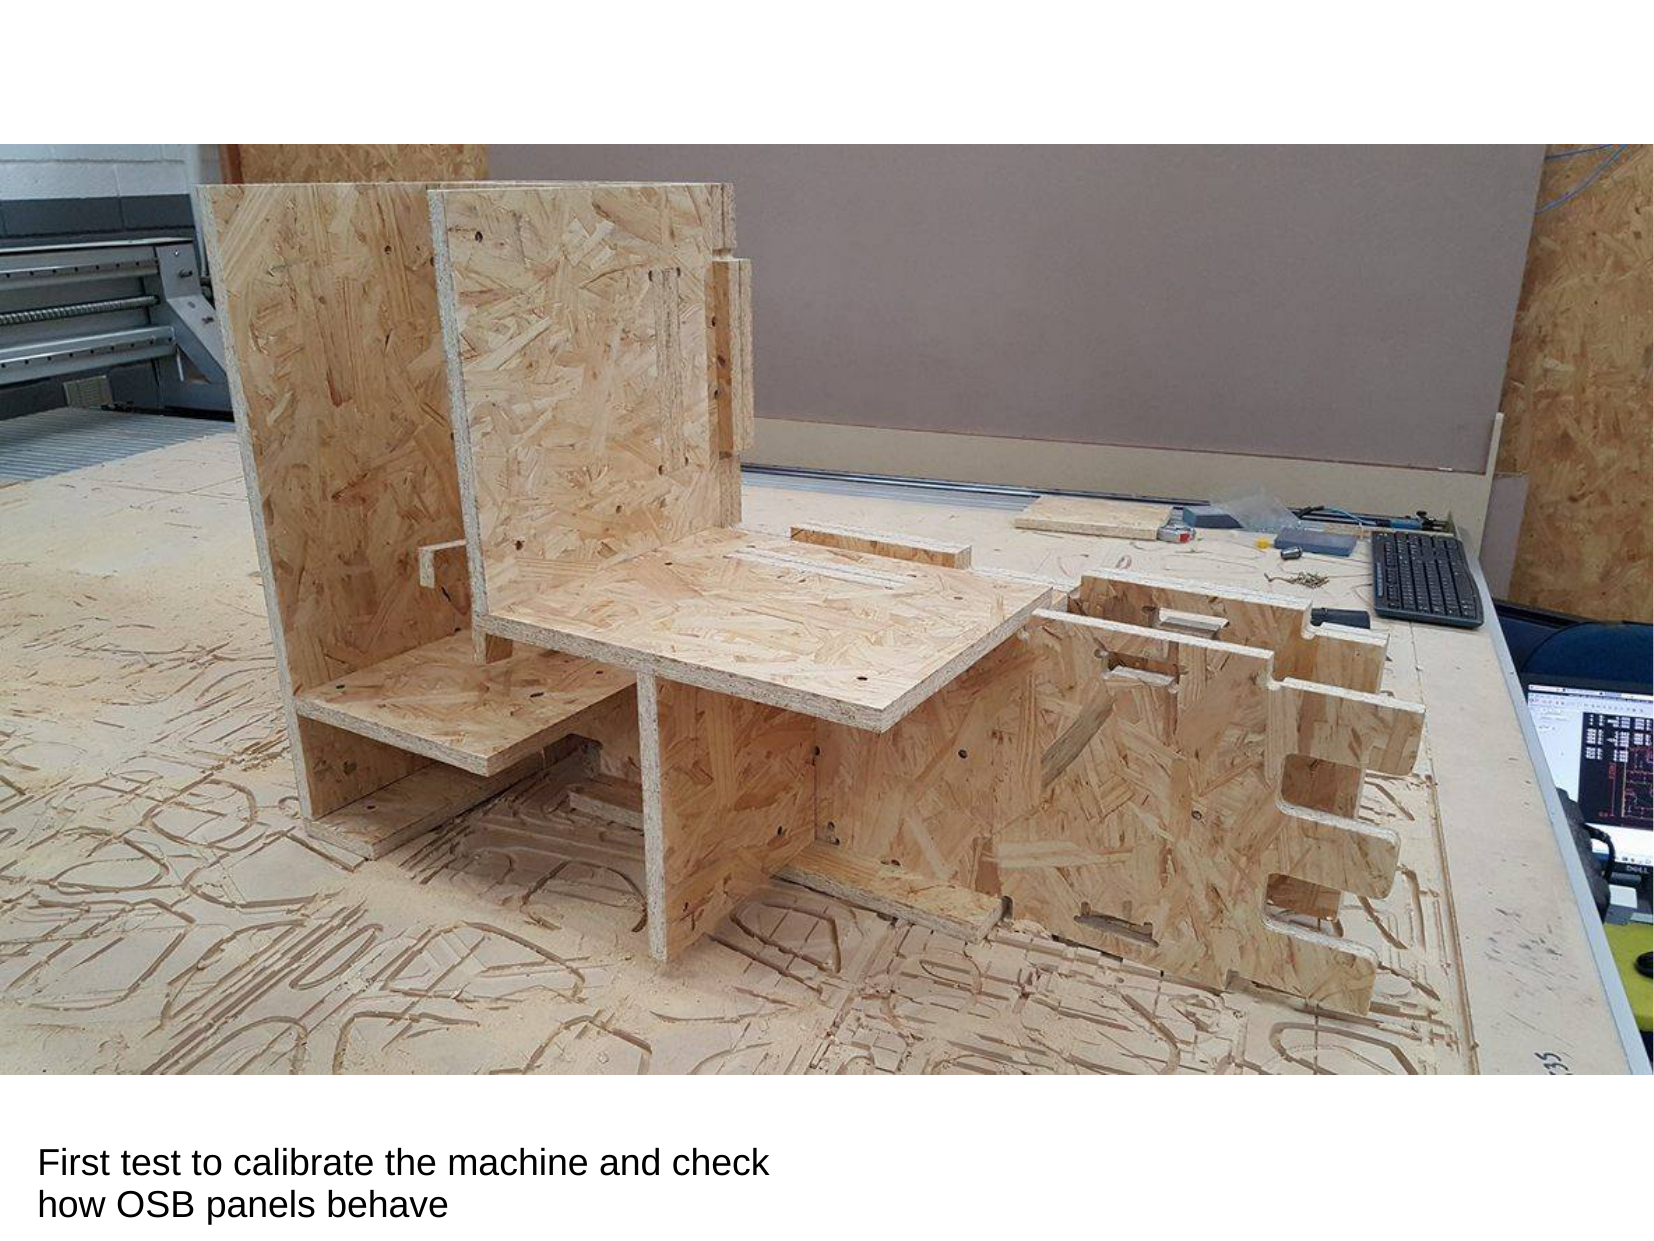

First test to calibrate the machine and check how OSB panels behave